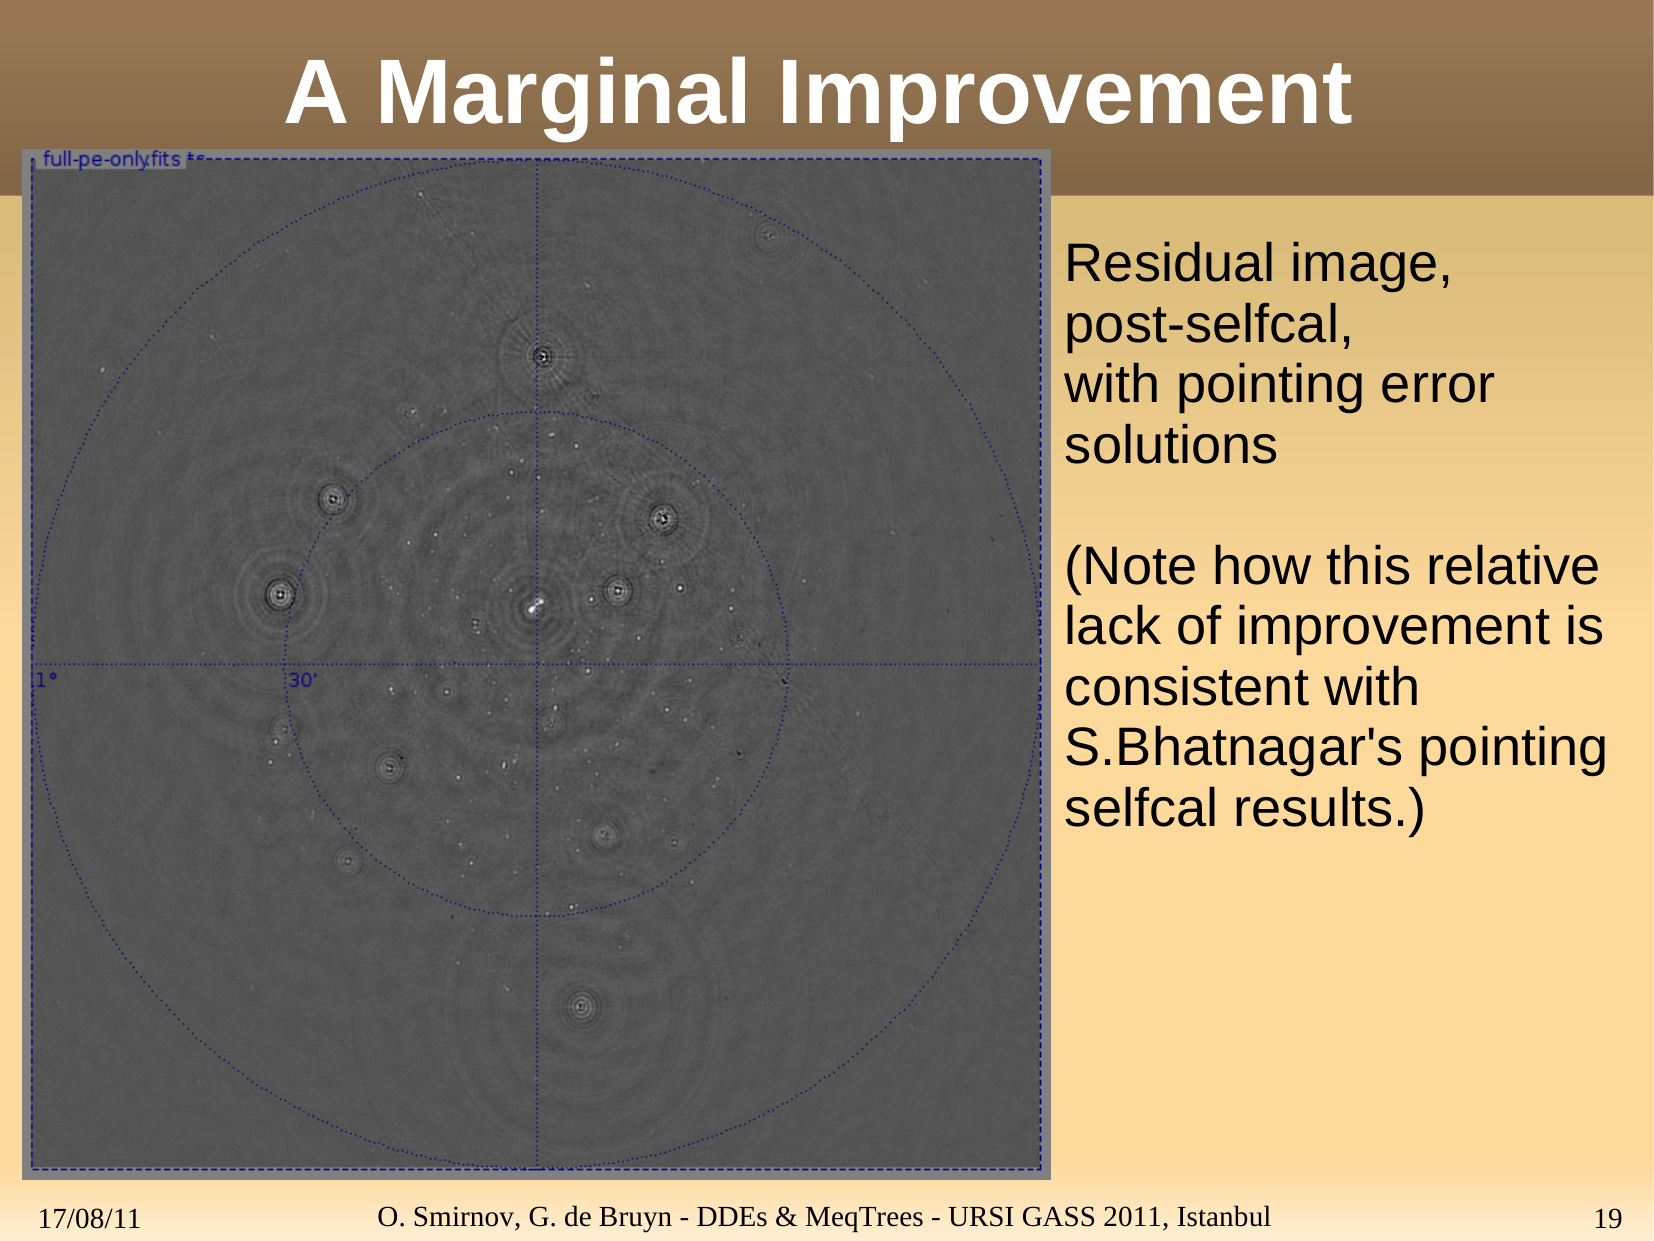

# A Marginal Improvement
Residual image,
post-selfcal,
with pointing error solutions
(Note how this relative lack of improvement is consistent with S.Bhatnagar's pointing selfcal results.)
O. Smirnov, G. de Bruyn - DDEs & MeqTrees - URSI GASS 2011, Istanbul
17/08/11
19